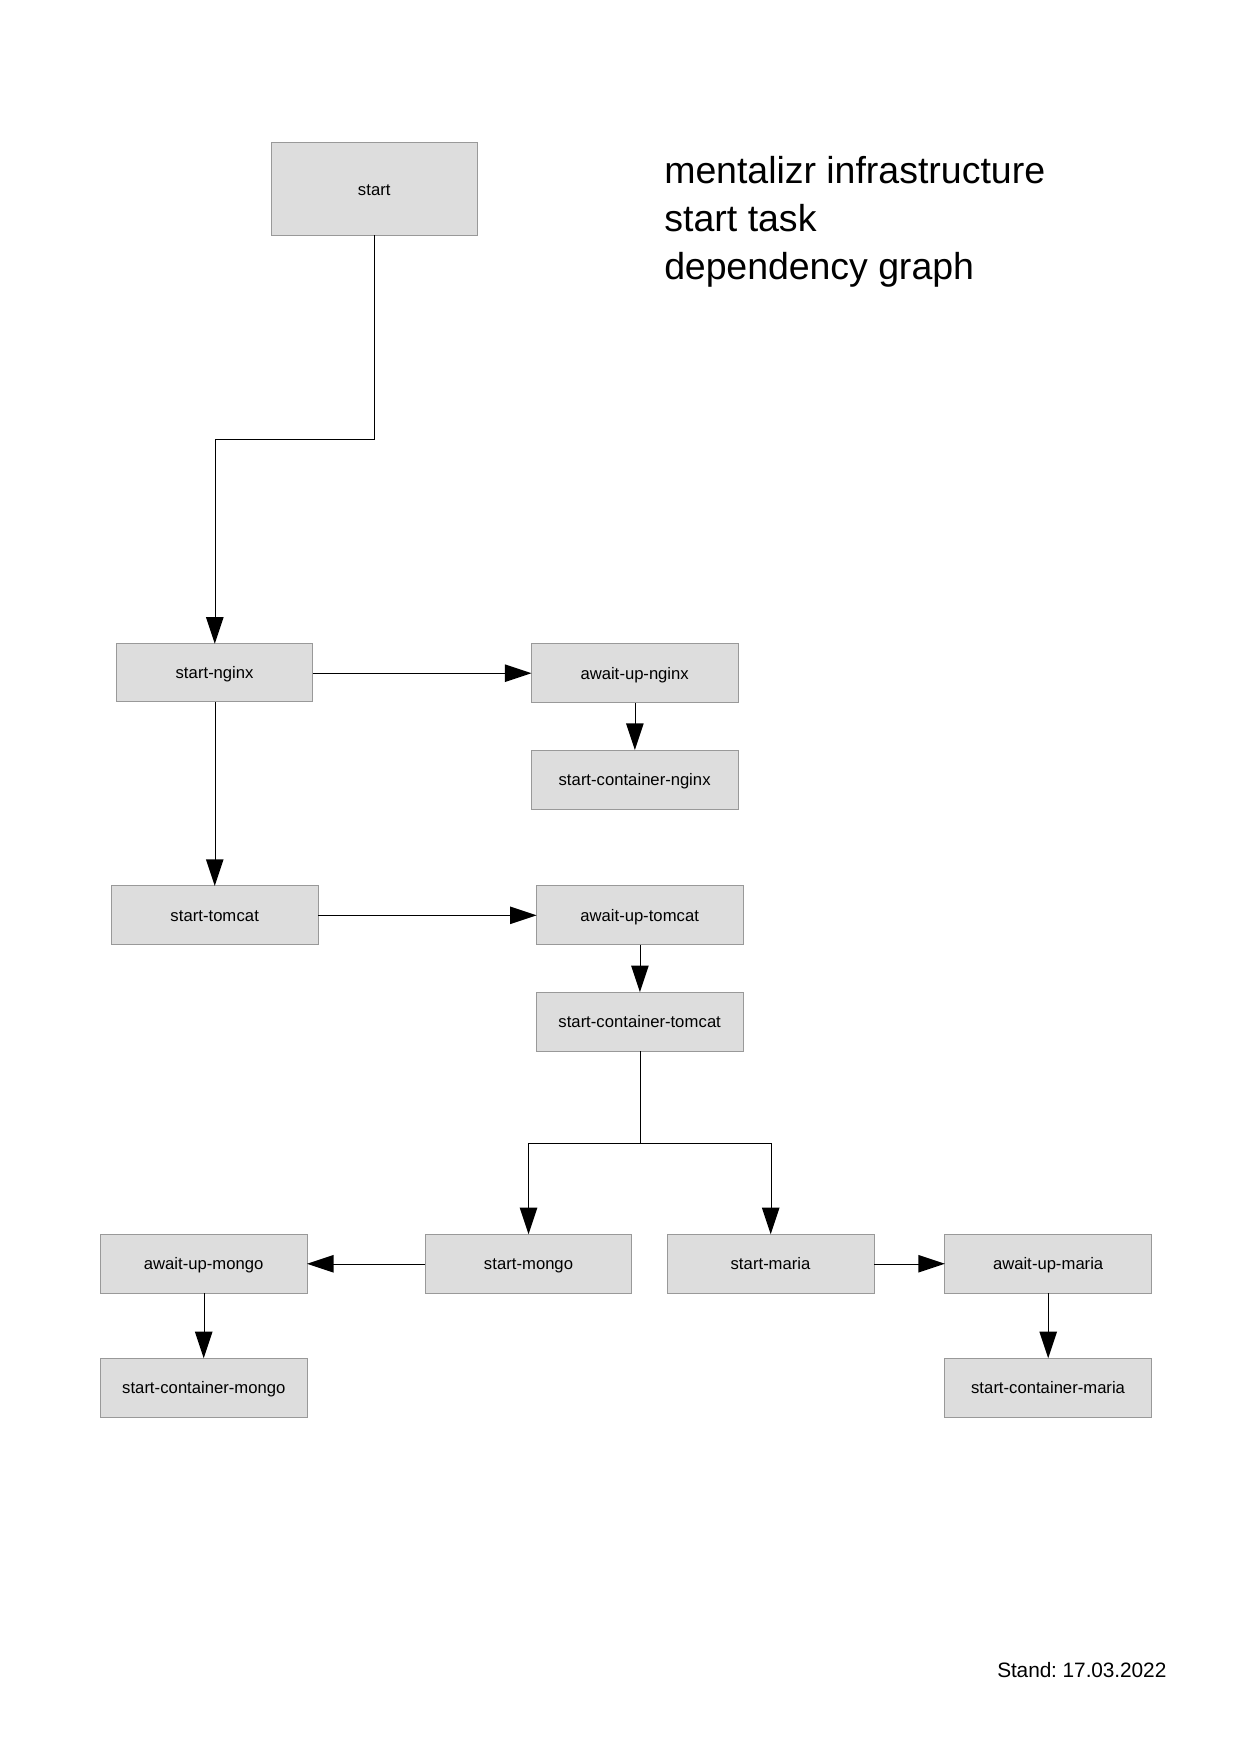

mentalizr infrastructure
start task
dependency graph
start
start-nginx
await-up-nginx
start-container-nginx
start-tomcat
await-up-tomcat
start-container-tomcat
await-up-mongo
start-mongo
start-maria
await-up-maria
start-container-mongo
start-container-maria
Stand: 17.03.2022